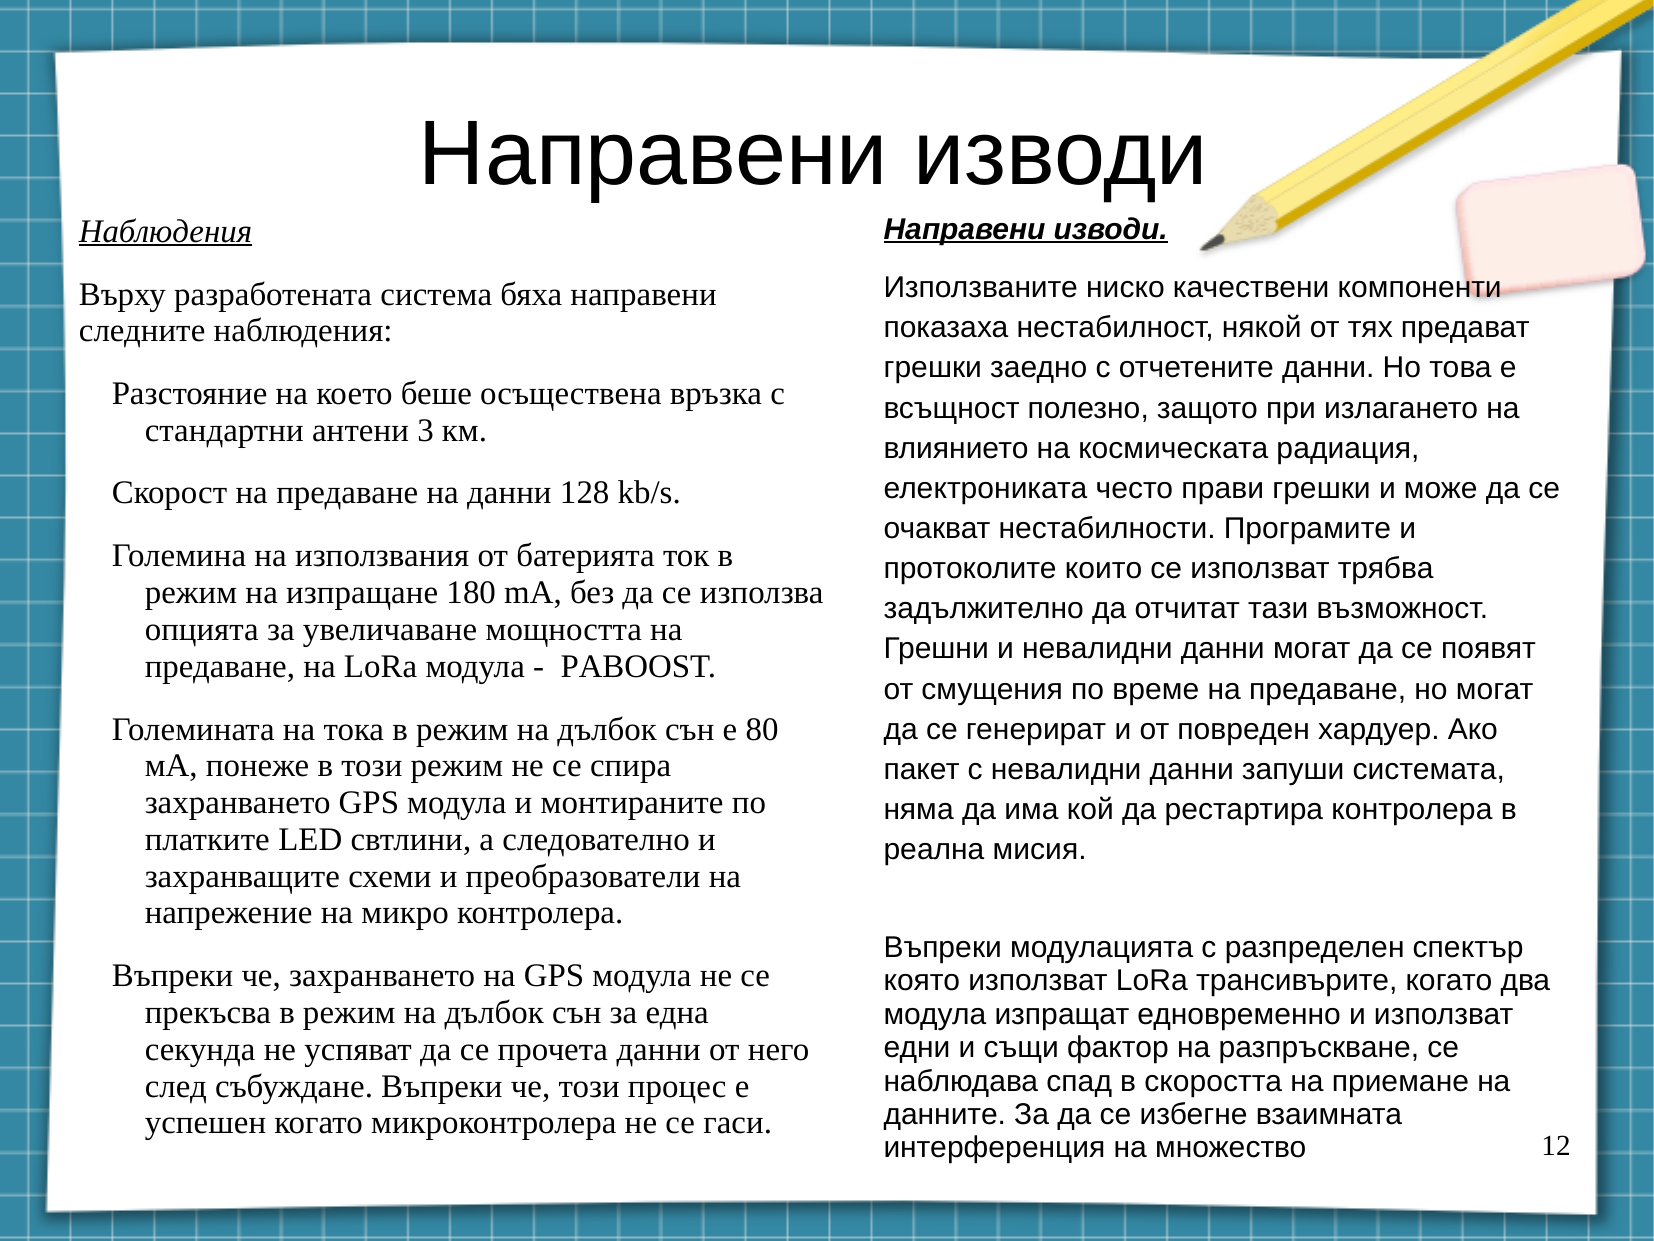

# Направени изводи
Наблюдения
Върху разработената система бяха направени следните наблюдения:
Разстояние на което беше осъществена връзка с стандартни антени 3 км.
Скорост на предаване на данни 128 kb/s.
Големина на използвания от батерията ток в режим на изпращане 180 mA, без да се използва опцията за увеличаване мощността на предаване, на LoRa модула - PАBOOST.
Големината на тока в режим на дълбок сън е 80 мА, понеже в този режим не се спира захранването GPS модула и монтираните по платките LED свтлини, а следователно и захранващите схеми и преобразователи на напрежение на микро контролера.
Въпреки че, захранването на GPS модула не се прекъсва в режим на дълбок сън за една секунда не успяват да се прочета данни от него след събуждане. Въпреки че, този процес е успешен когато микроконтролера не се гаси.
Направени изводи.
Използваните ниско качествени компоненти показаха нестабилност, някой от тях предават грешки заедно с отчетените данни. Но това е всъщност полезно, защото при излагането на влиянието на космическата радиация, електрониката често прави грешки и може да се очакват нестабилности. Програмите и протоколите които се използват трябва задължително да отчитат тази възможност. Грешни и невалидни данни могат да се появят от смущения по време на предаване, но могат да се генерират и от повреден хардуер. Ако пакет с невалидни данни запуши системата, няма да има кой да рестартира контролера в реална мисия.
Въпреки модулацията с разпределен спектър която използват LoRa трансивърите, когато два модула изпращат едновременно и използват едни и същи фактор на разпръскване, се наблюдава спад в скоростта на приемане на данните. За да се избегне взаимната интерференция на множество
12